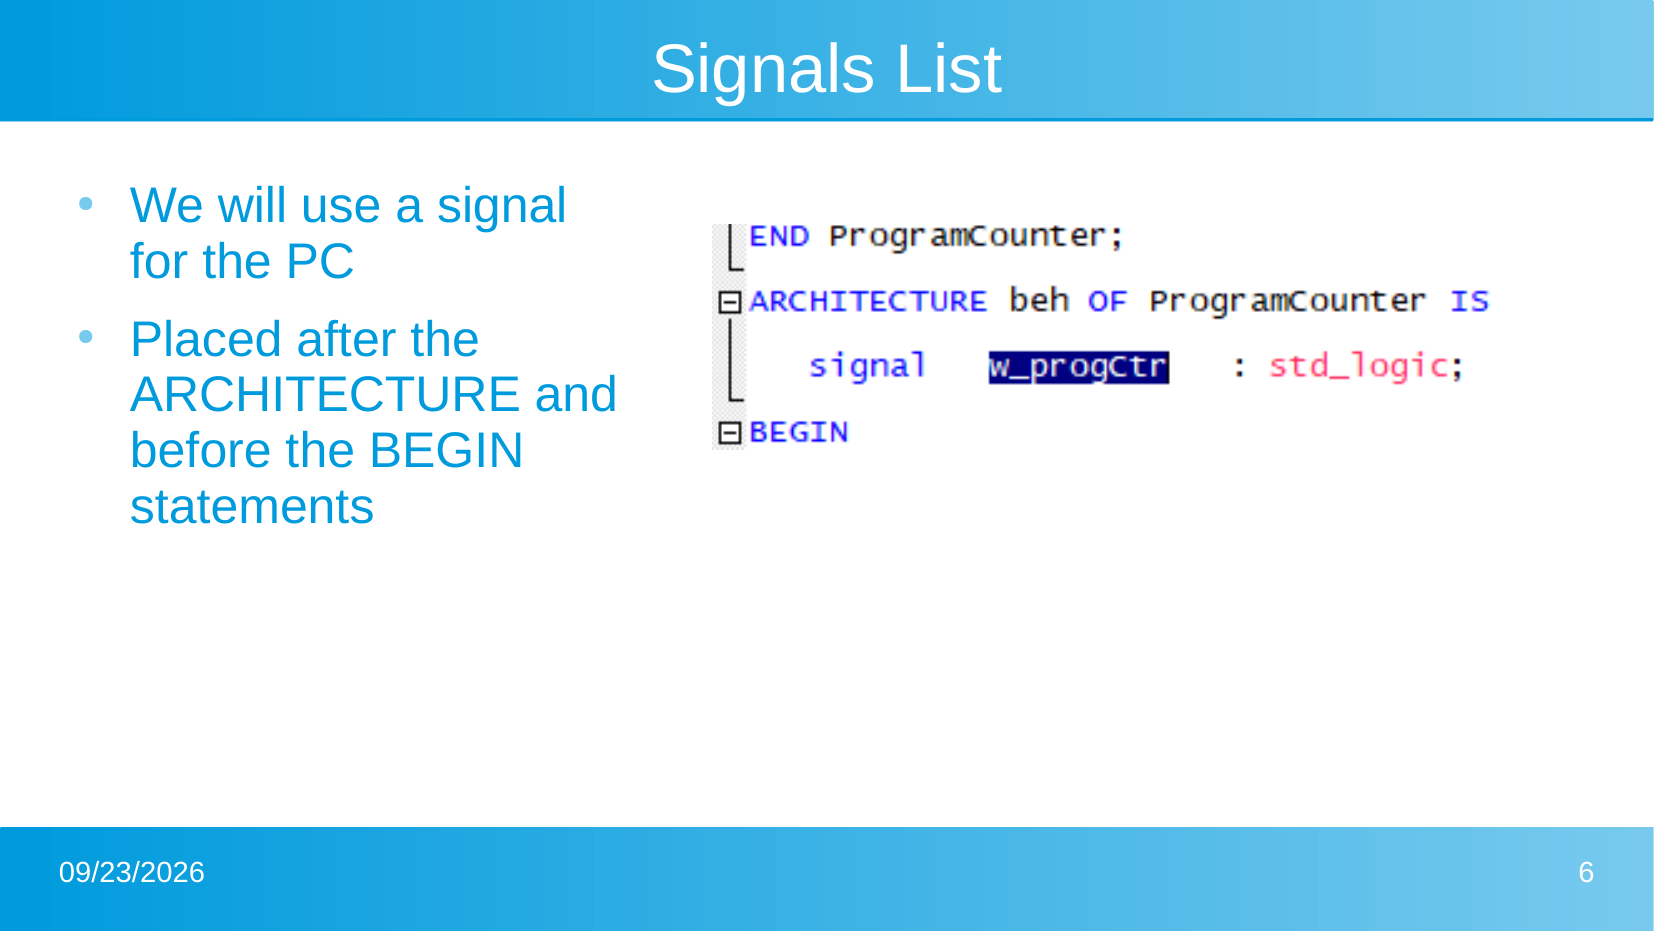

# Signals List
We will use a signal for the PC
Placed after the ARCHITECTURE and before the BEGIN statements
6